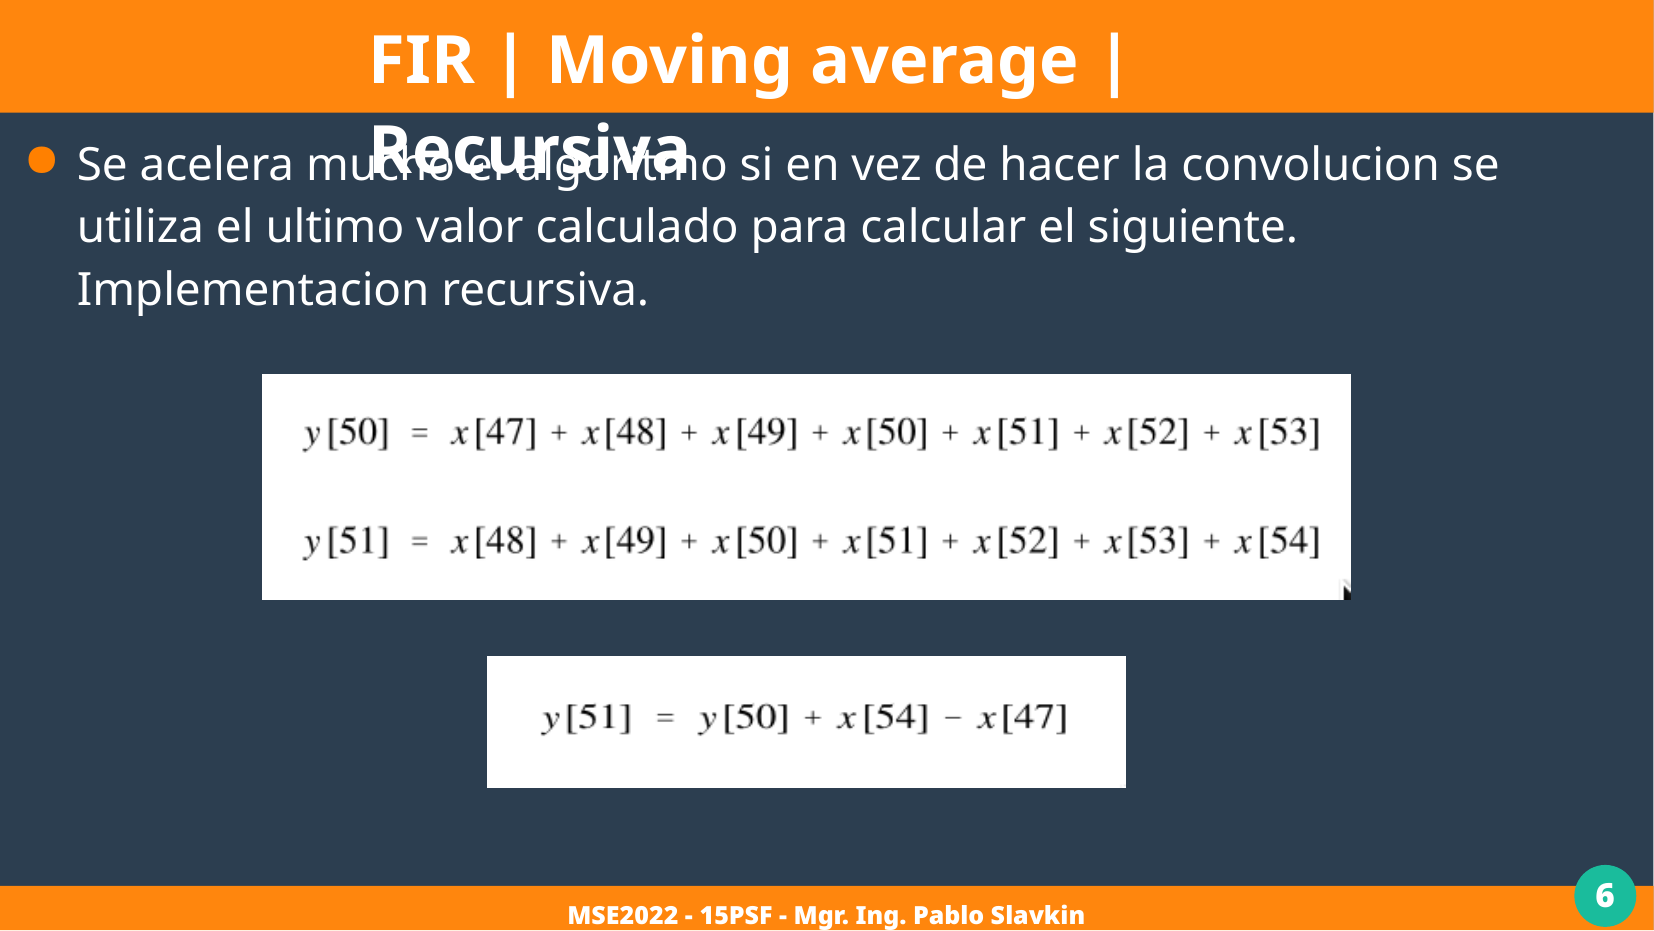

# FIR | Moving average | Recursiva
Se acelera mucho el algoritmo si en vez de hacer la convolucion se utiliza el ultimo valor calculado para calcular el siguiente. Implementacion recursiva.
MSE2022 - 15PSF - Mgr. Ing. Pablo Slavkin